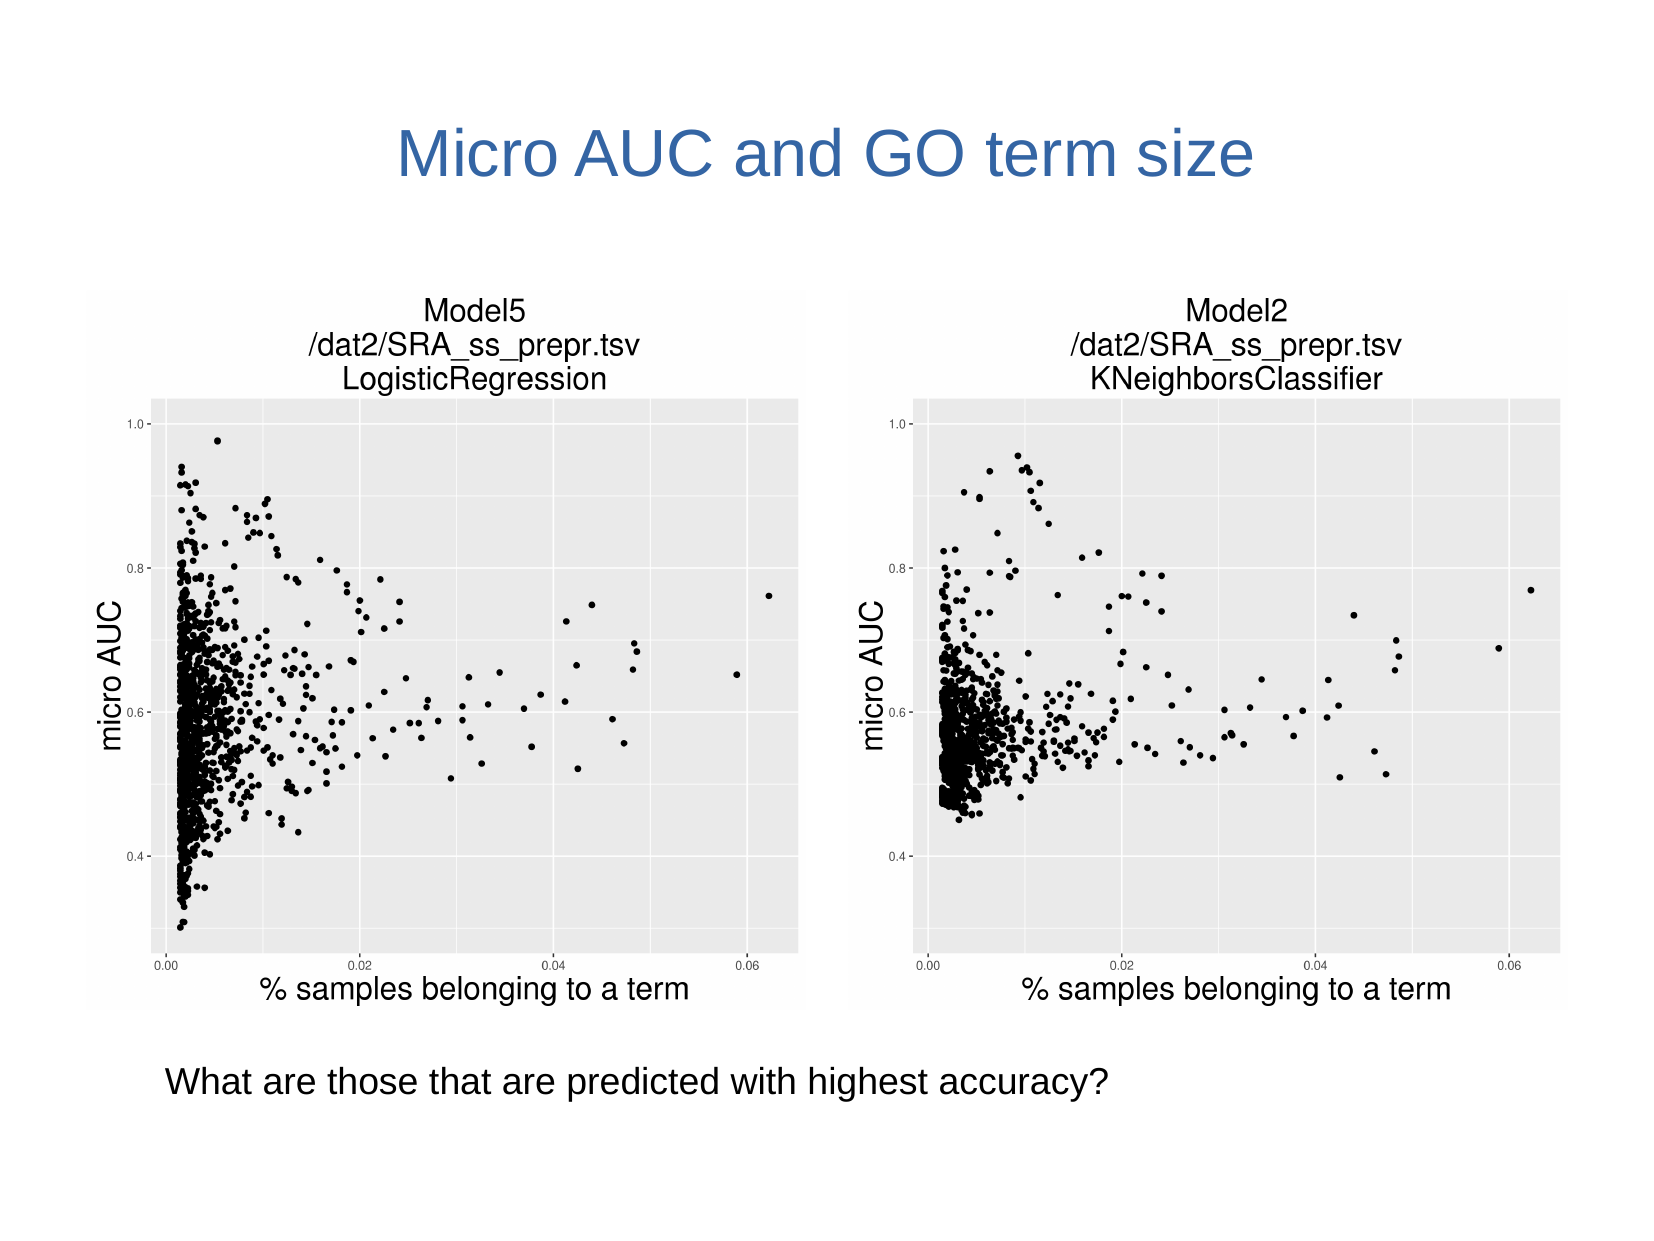

# Micro AUC and GO term size
What are those that are predicted with highest accuracy?